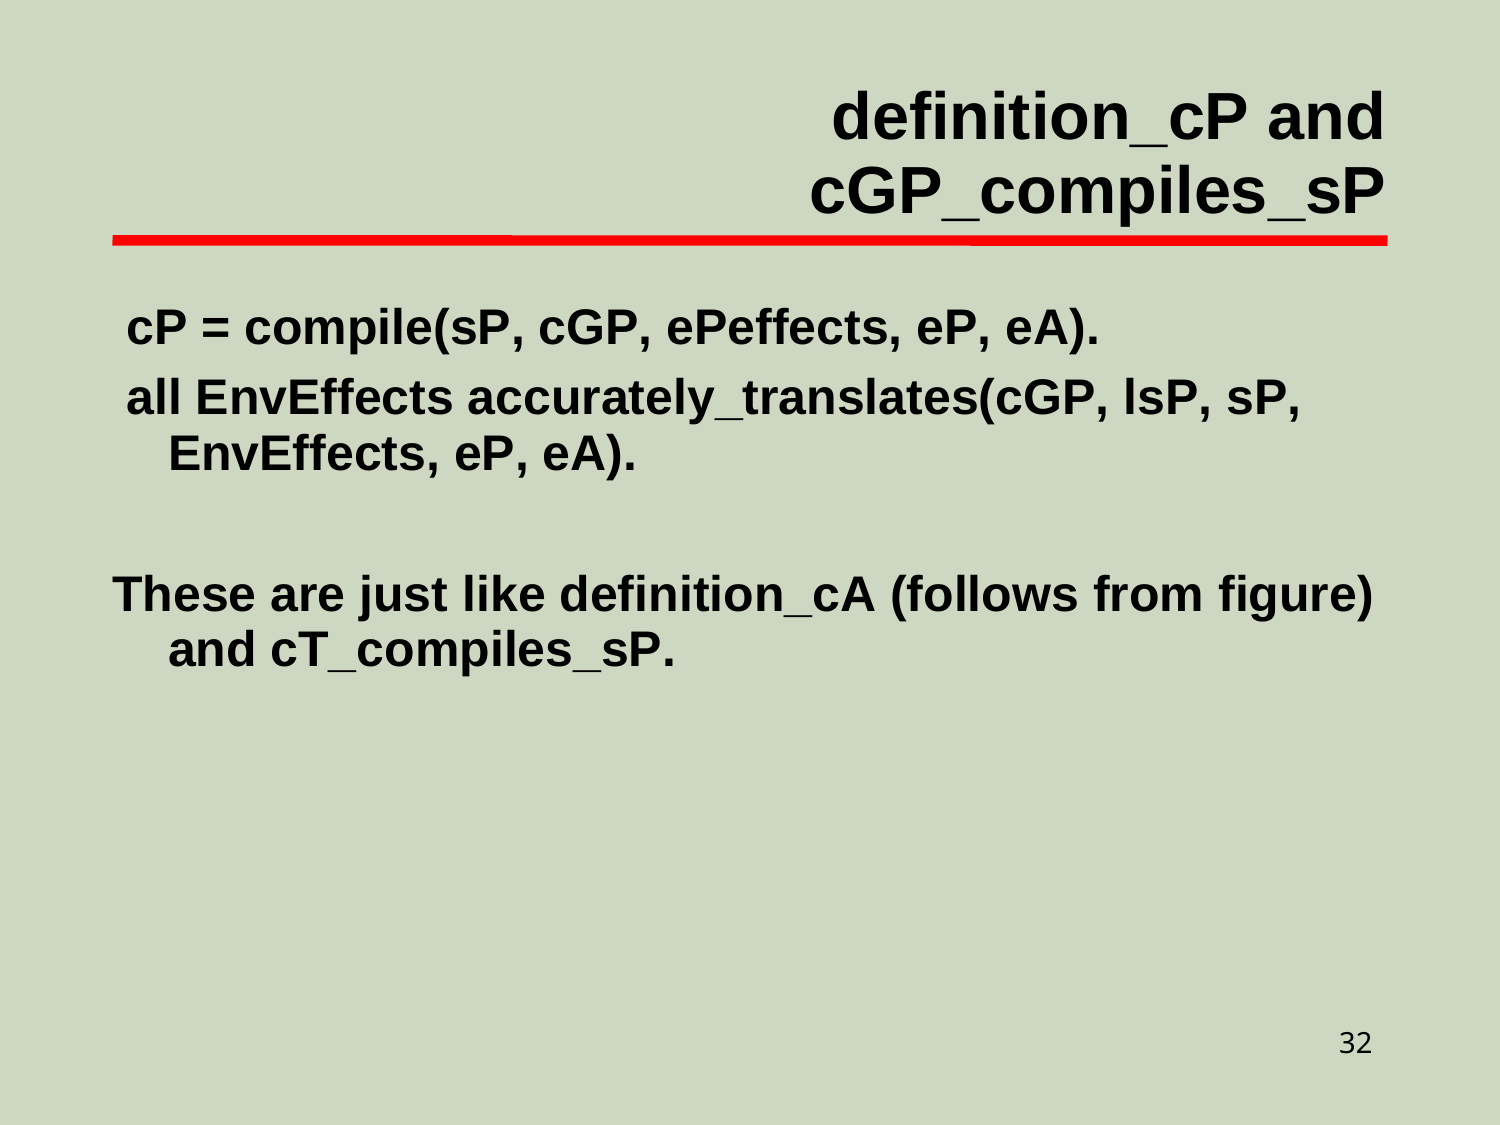

# definition_cP and cGP_compiles_sP
 cP = compile(sP, cGP, ePeffects, eP, eA).
 all EnvEffects accurately_translates(cGP, lsP, sP, EnvEffects, eP, eA).
These are just like definition_cA (follows from figure) and cT_compiles_sP.